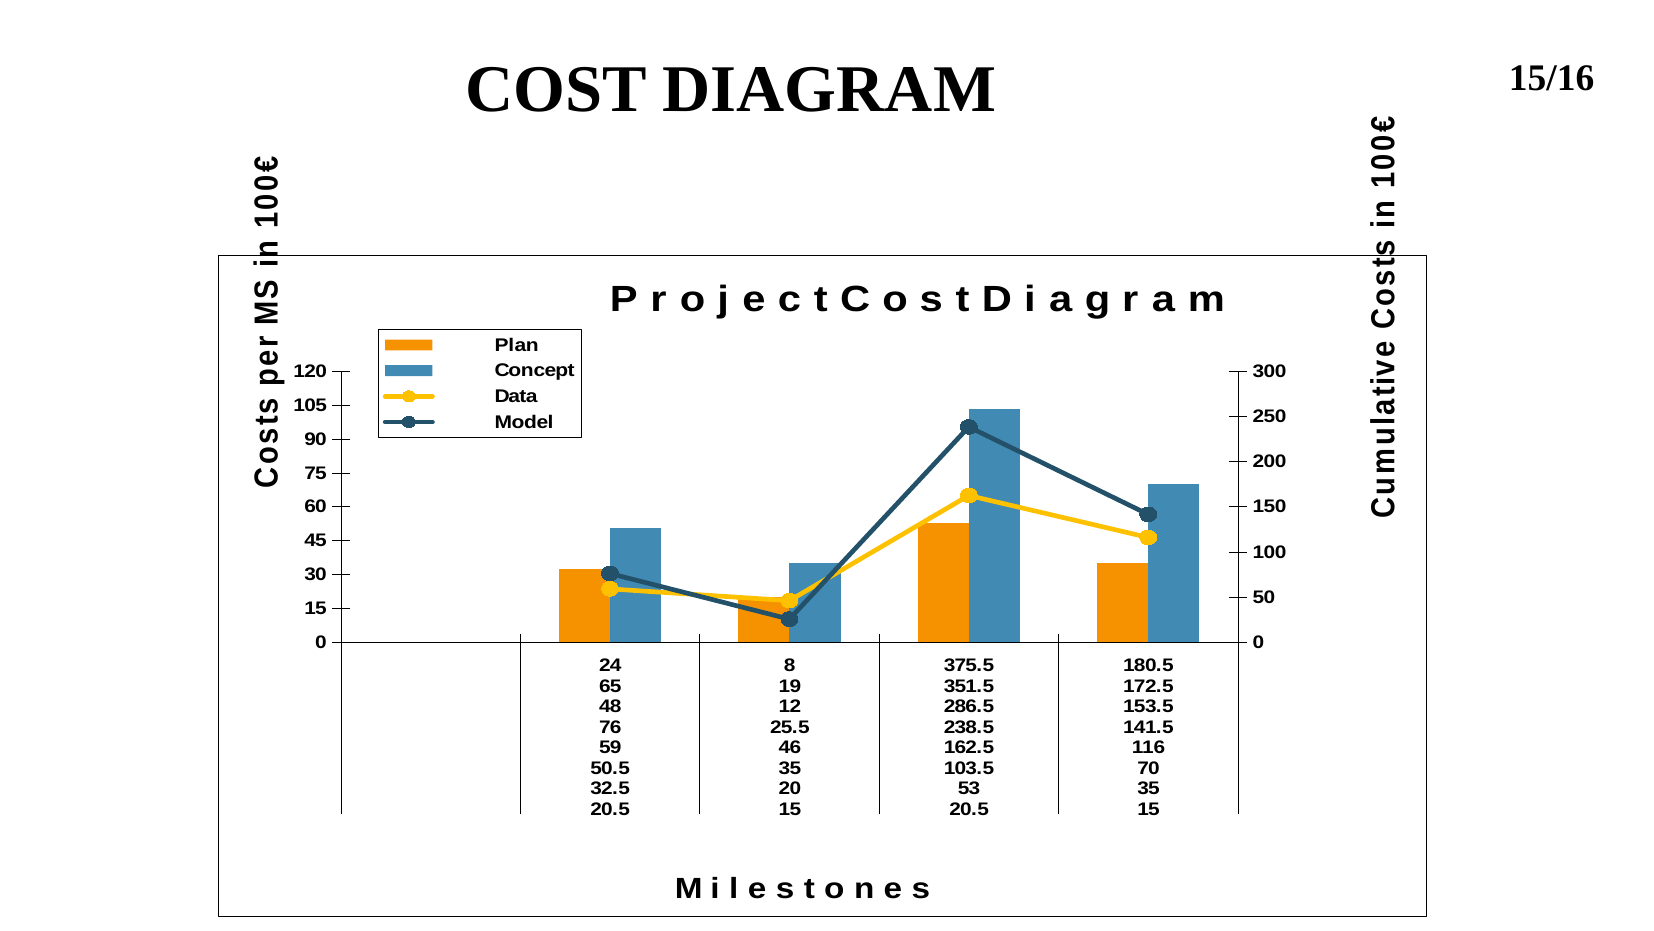

COST DIAGRAM
15/16
### Chart: P r o j e c t C o s t D i a g r a m
| Category | Plan | Concept | Data | Model |
|---|---|---|---|---|
| | None | None | None | None |
| 24 | 32.5 | 50.5 | 59.0 | 76.0 |
| 8 | 20.0 | 35.0 | 46.0 | 25.5 |
| 375.5 | 53.0 | 103.5 | 162.5 | 238.5 |
| 180.5 | 35.0 | 70.0 | 116.0 | 141.5 |